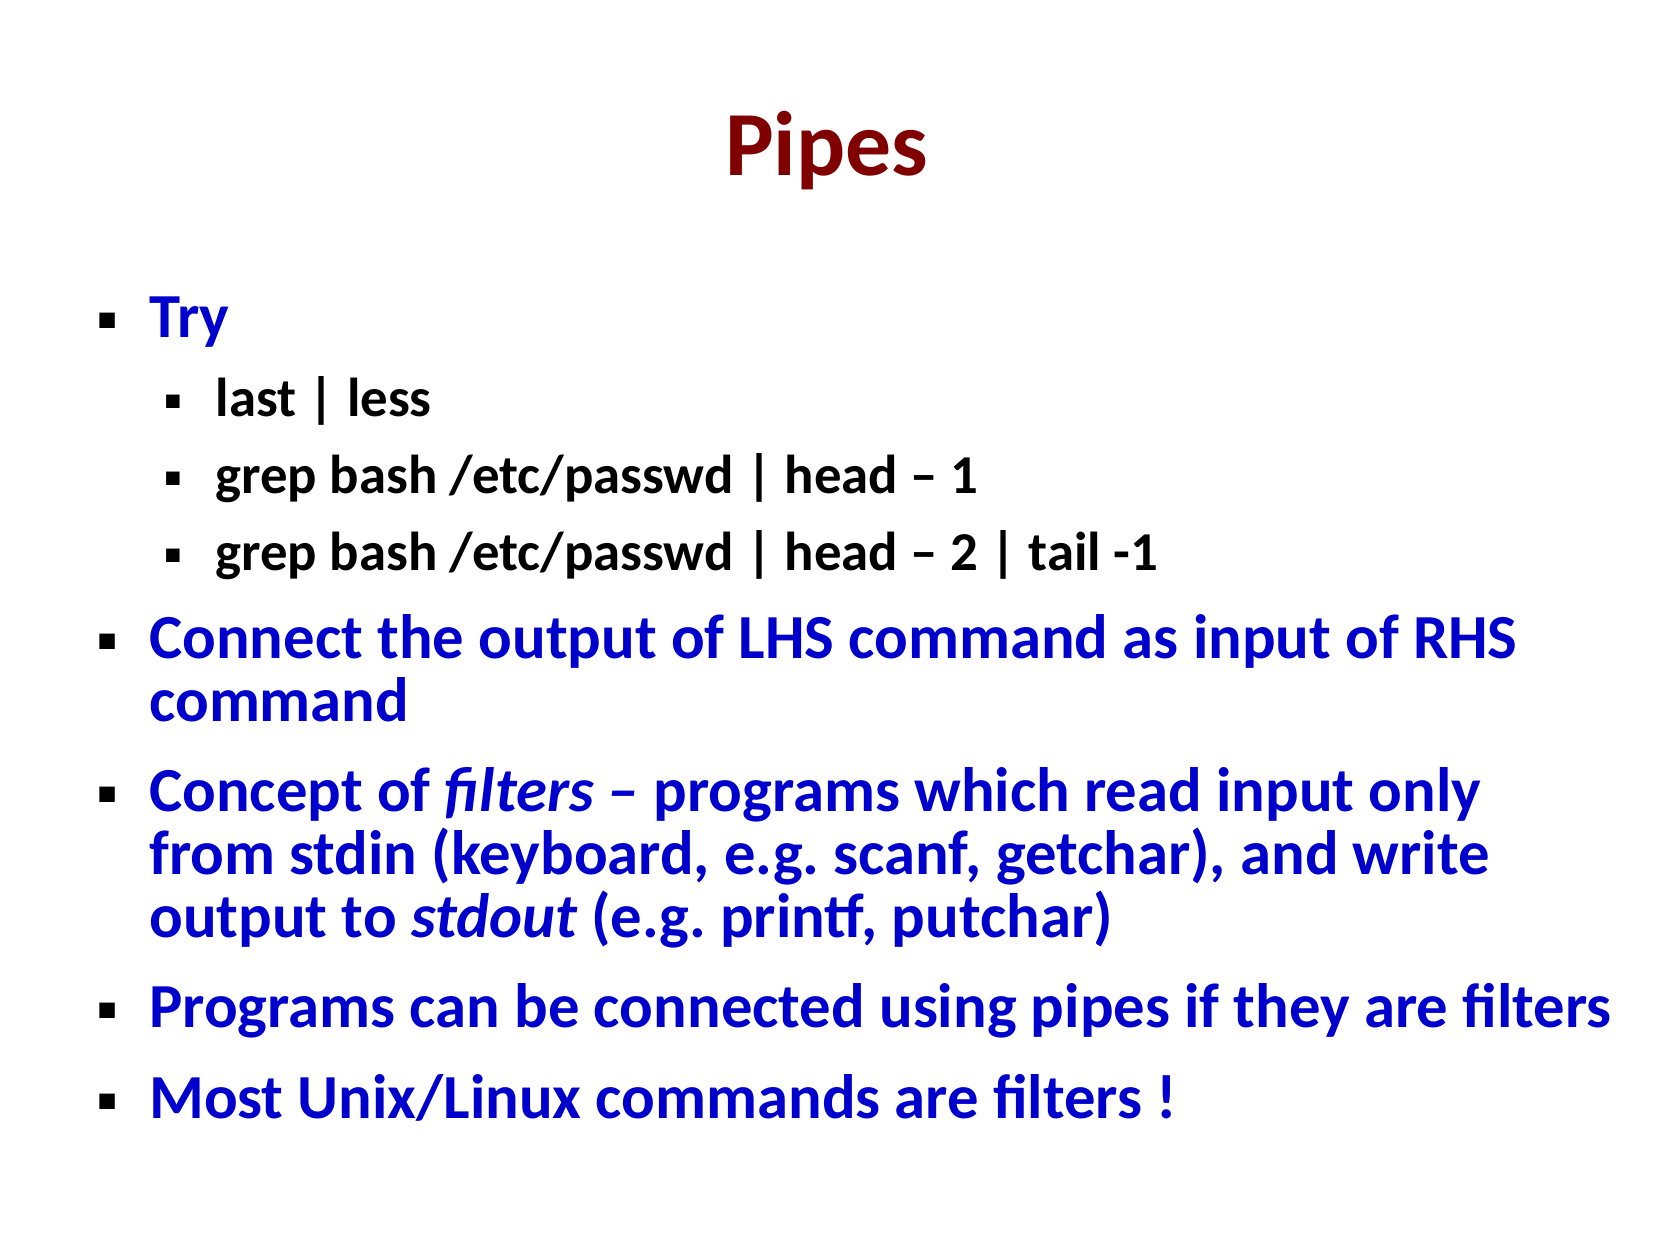

# Pipes
Try
last | less
grep bash /etc/passwd | head – 1
grep bash /etc/passwd | head – 2 | tail -1
Connect the output of LHS command as input of RHS command
Concept of filters – programs which read input only from stdin (keyboard, e.g. scanf, getchar), and write output to stdout (e.g. printf, putchar)
Programs can be connected using pipes if they are filters
Most Unix/Linux commands are filters !